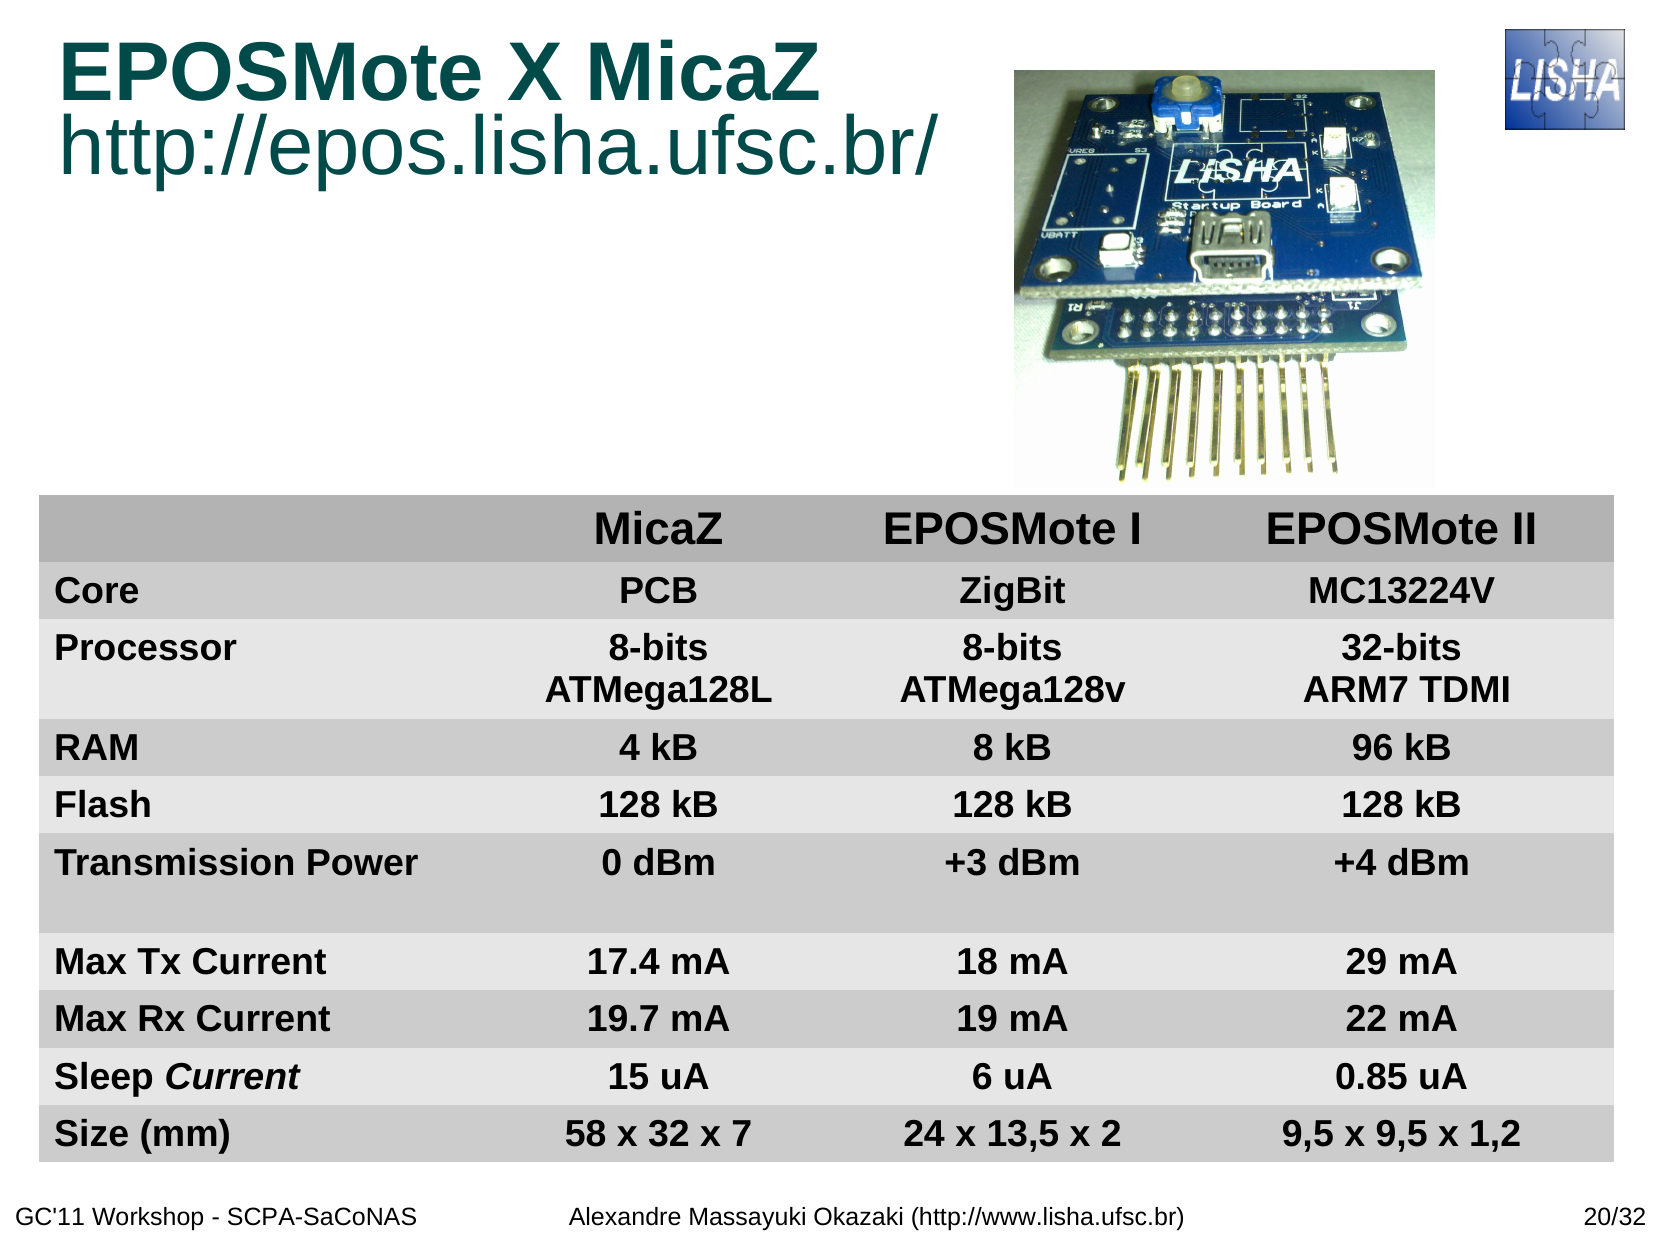

# EPOSMote X MicaZ http://epos.lisha.ufsc.br/
| | MicaZ | EPOSMote I | EPOSMote II |
| --- | --- | --- | --- |
| Core | PCB | ZigBit | MC13224V |
| Processor | 8-bits ATMega128L | 8-bits ATMega128v | 32-bits ARM7 TDMI |
| RAM | 4 kB | 8 kB | 96 kB |
| Flash | 128 kB | 128 kB | 128 kB |
| Transmission Power | 0 dBm | +3 dBm | +4 dBm |
| Max Tx Current | 17.4 mA | 18 mA | 29 mA |
| Max Rx Current | 19.7 mA | 19 mA | 22 mA |
| Sleep Current | 15 uA | 6 uA | 0.85 uA |
| Size (mm) | 58 x 32 x 7 | 24 x 13,5 x 2 | 9,5 x 9,5 x 1,2 |